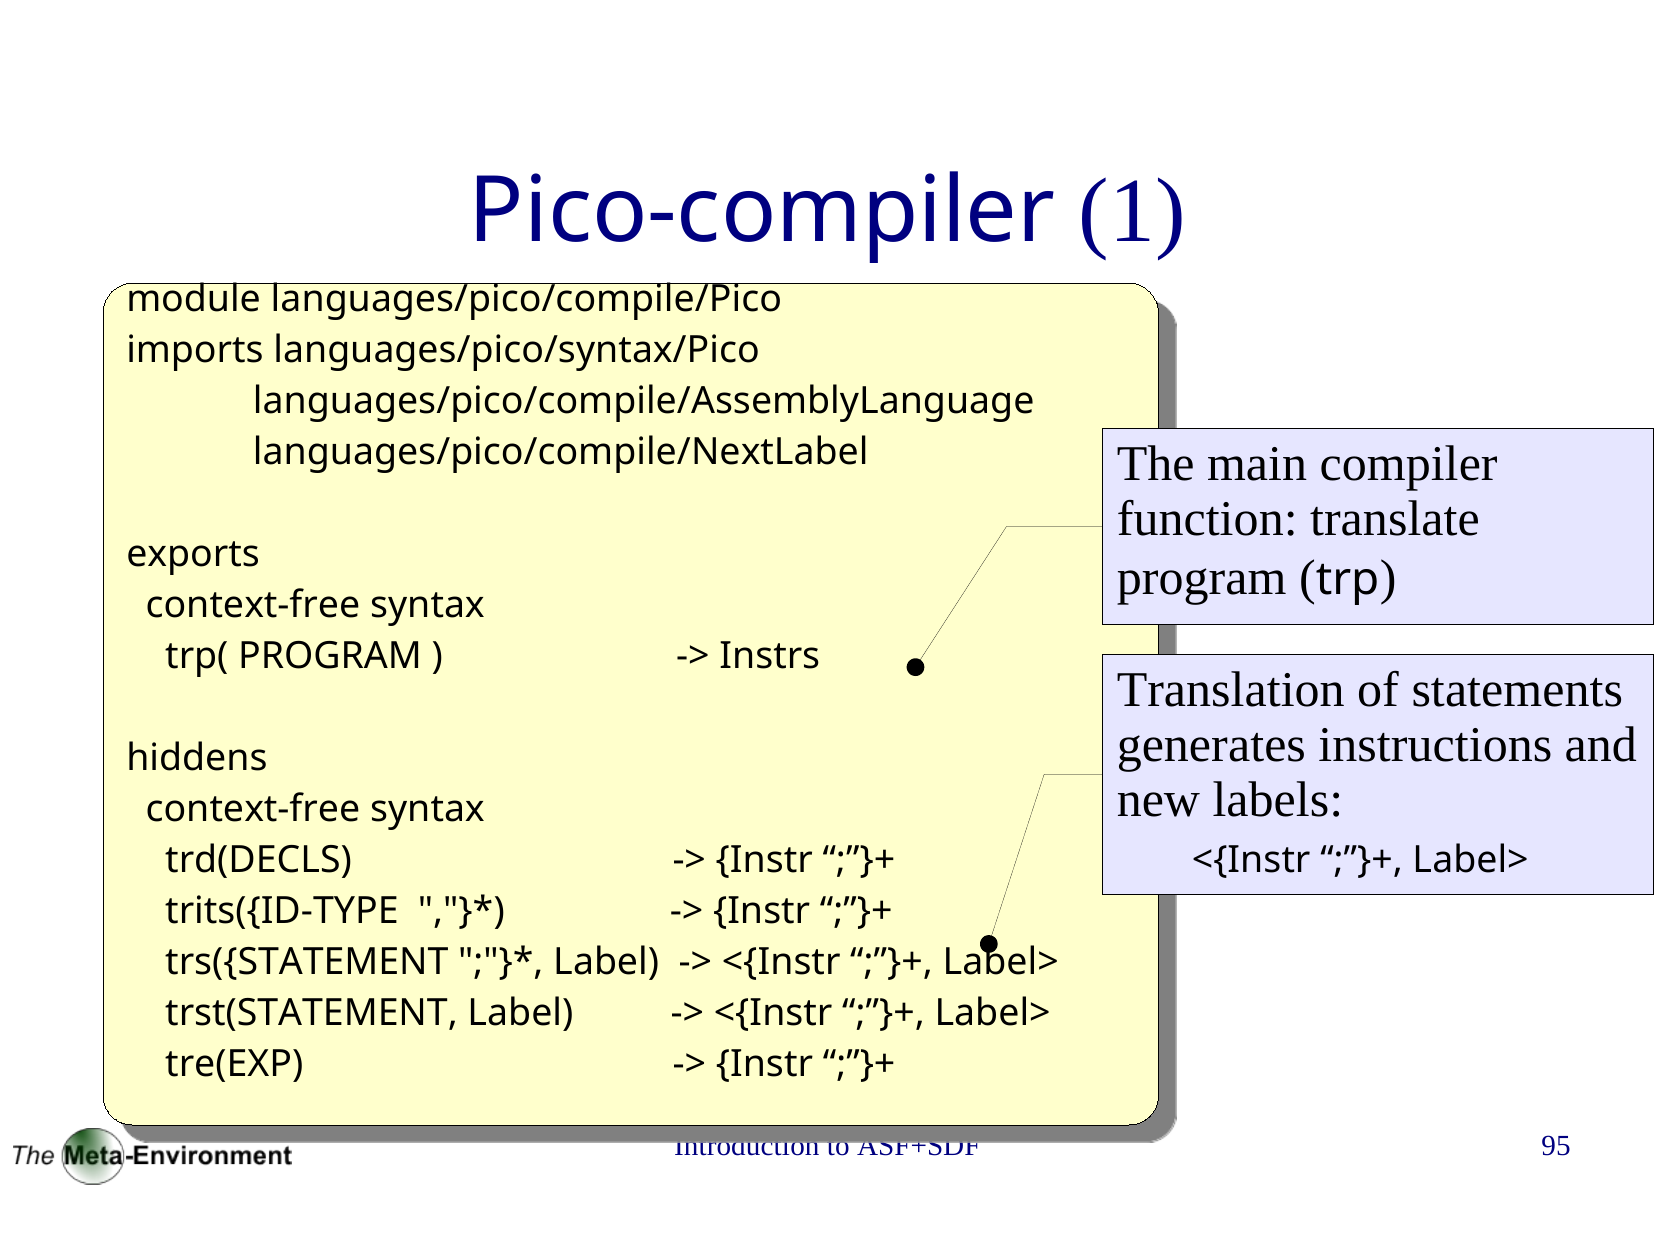

# Pico-compiler (1)
module languages/pico/compile/Pico
imports languages/pico/syntax/Pico
 languages/pico/compile/AssemblyLanguage
 languages/pico/compile/NextLabel
exports
 context-free syntax
 trp( PROGRAM ) -> Instrs
hiddens
 context-free syntax
 trd(DECLS) -> {Instr “;”}+
 trits({ID-TYPE ","}*) -> {Instr “;”}+
 trs({STATEMENT ";"}*, Label) -> <{Instr “;”}+, Label>
 trst(STATEMENT, Label) -> <{Instr “;”}+, Label>
 tre(EXP) -> {Instr “;”}+
95